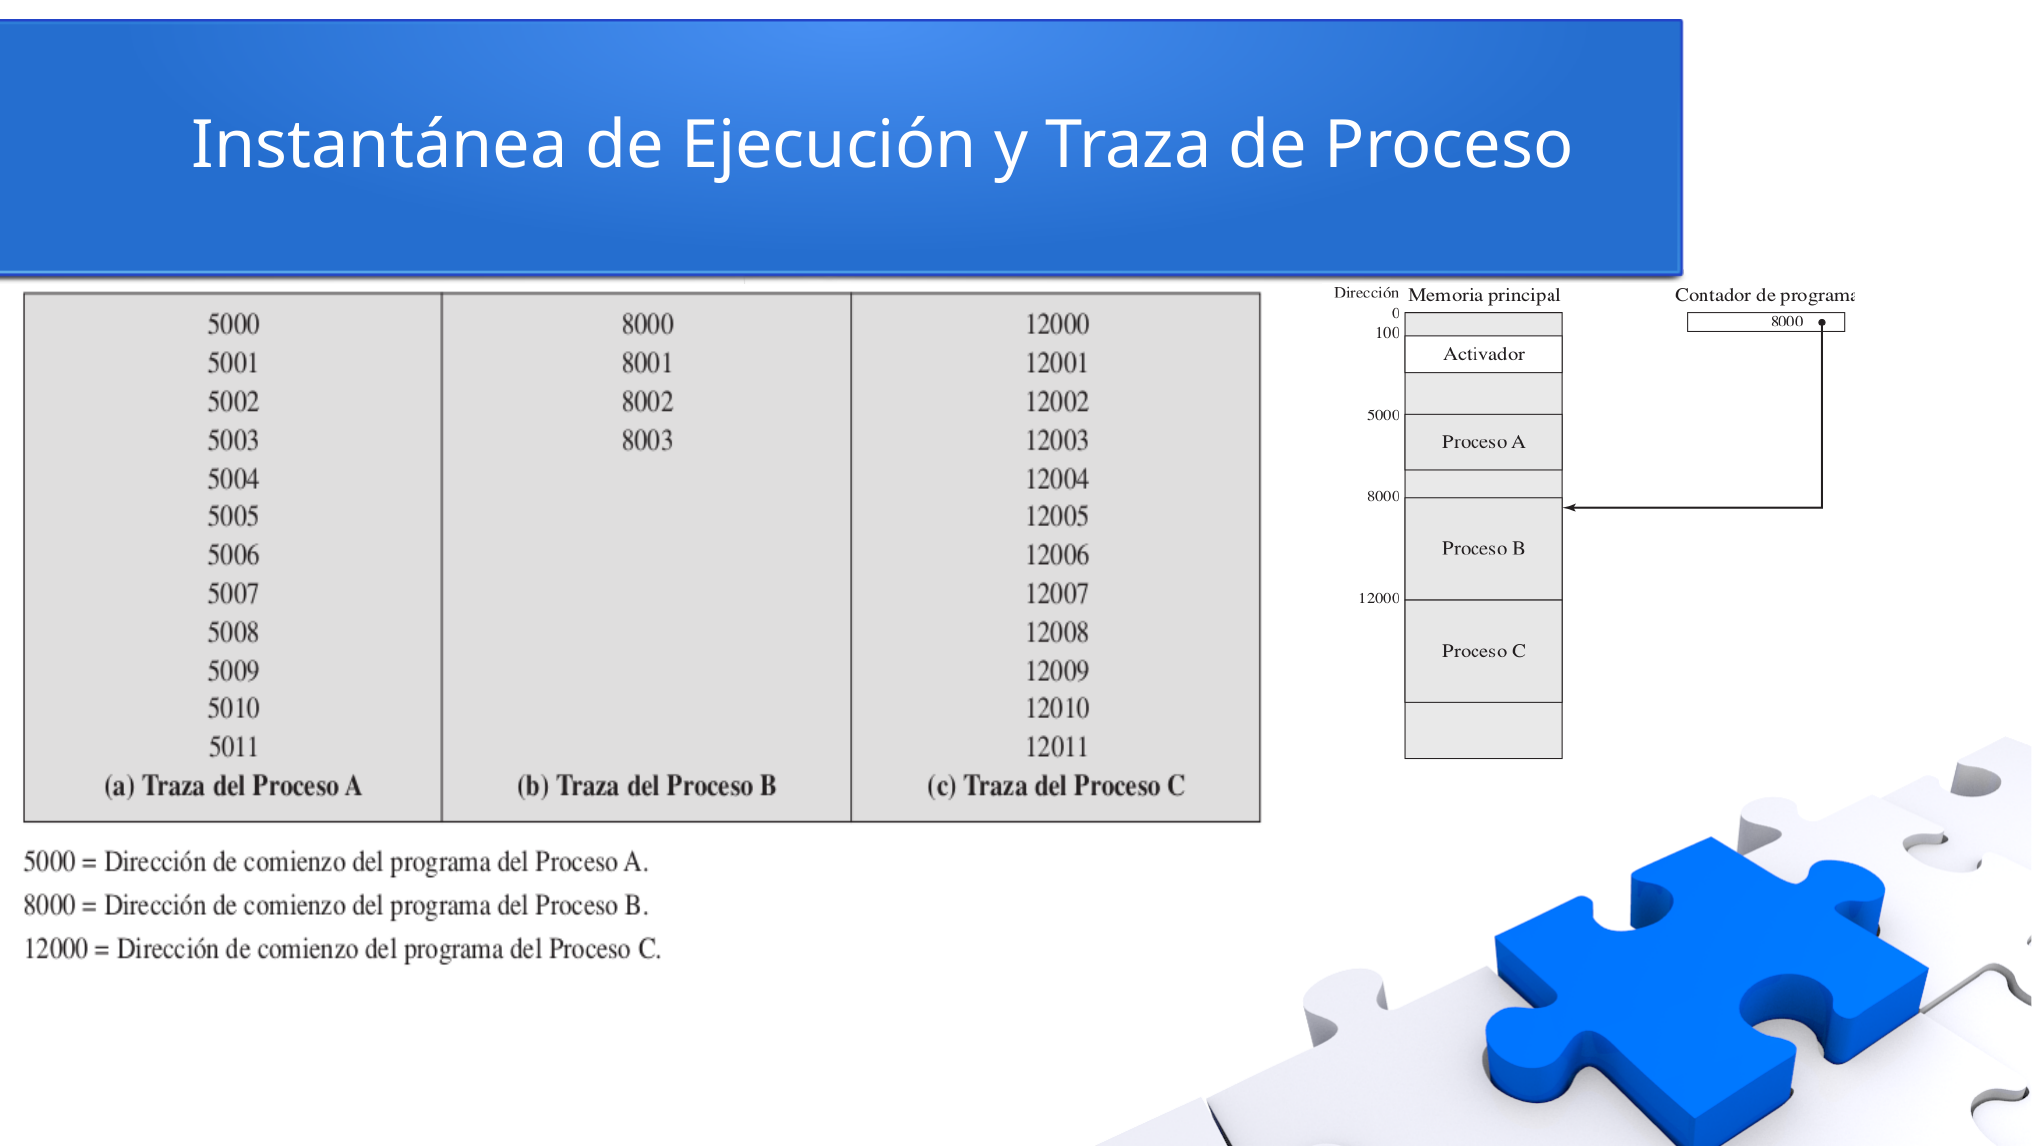

# Instantánea de Ejecución y Traza de Proceso